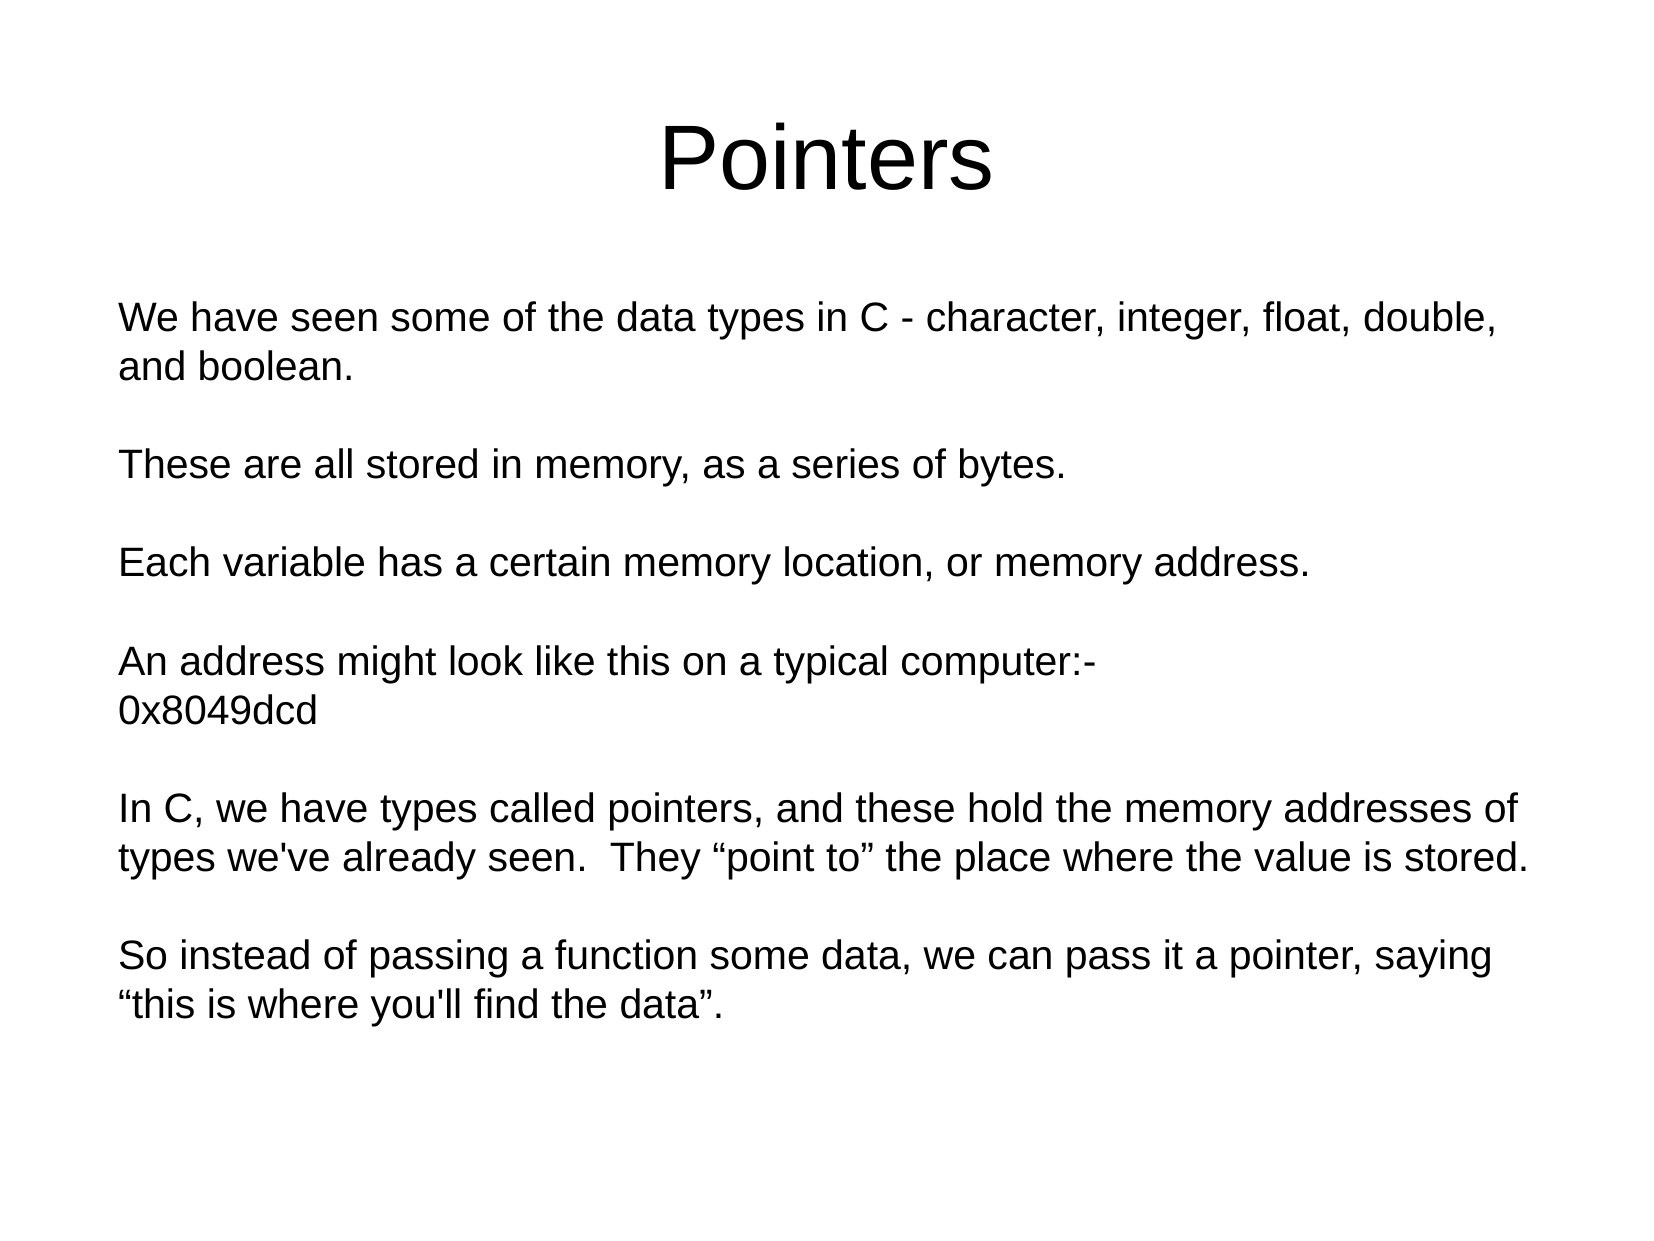

# Pointers
We have seen some of the data types in C - character, integer, float, double, and boolean.
These are all stored in memory, as a series of bytes.
Each variable has a certain memory location, or memory address.
An address might look like this on a typical computer:- 	 0x8049dcd
In C, we have types called pointers, and these hold the memory addresses of types we've already seen. They “point to” the place where the value is stored.
So instead of passing a function some data, we can pass it a pointer, saying “this is where you'll find the data”.